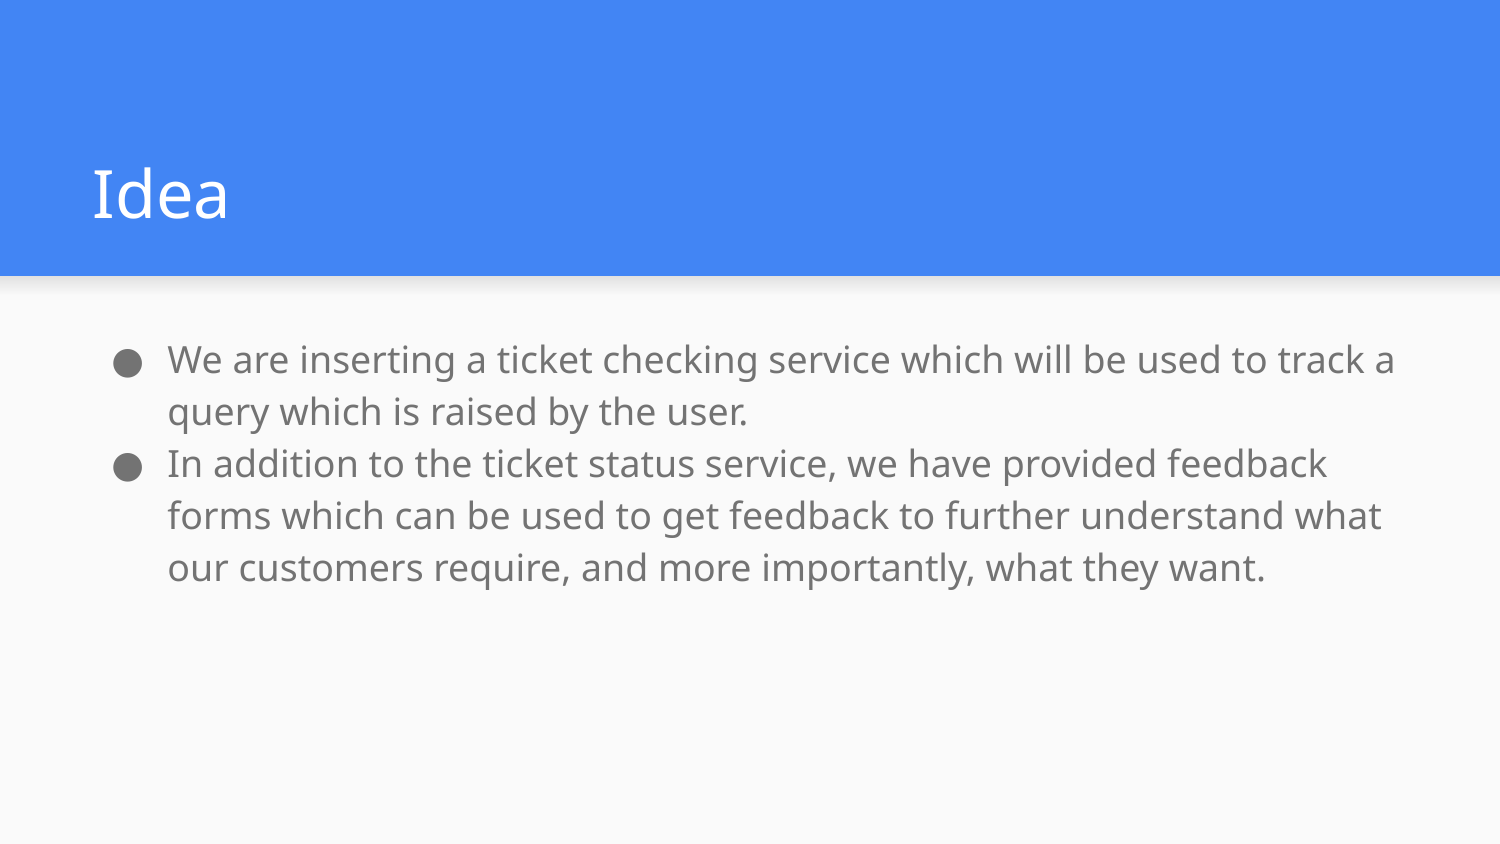

# Idea
We are inserting a ticket checking service which will be used to track a query which is raised by the user.
In addition to the ticket status service, we have provided feedback forms which can be used to get feedback to further understand what our customers require, and more importantly, what they want.